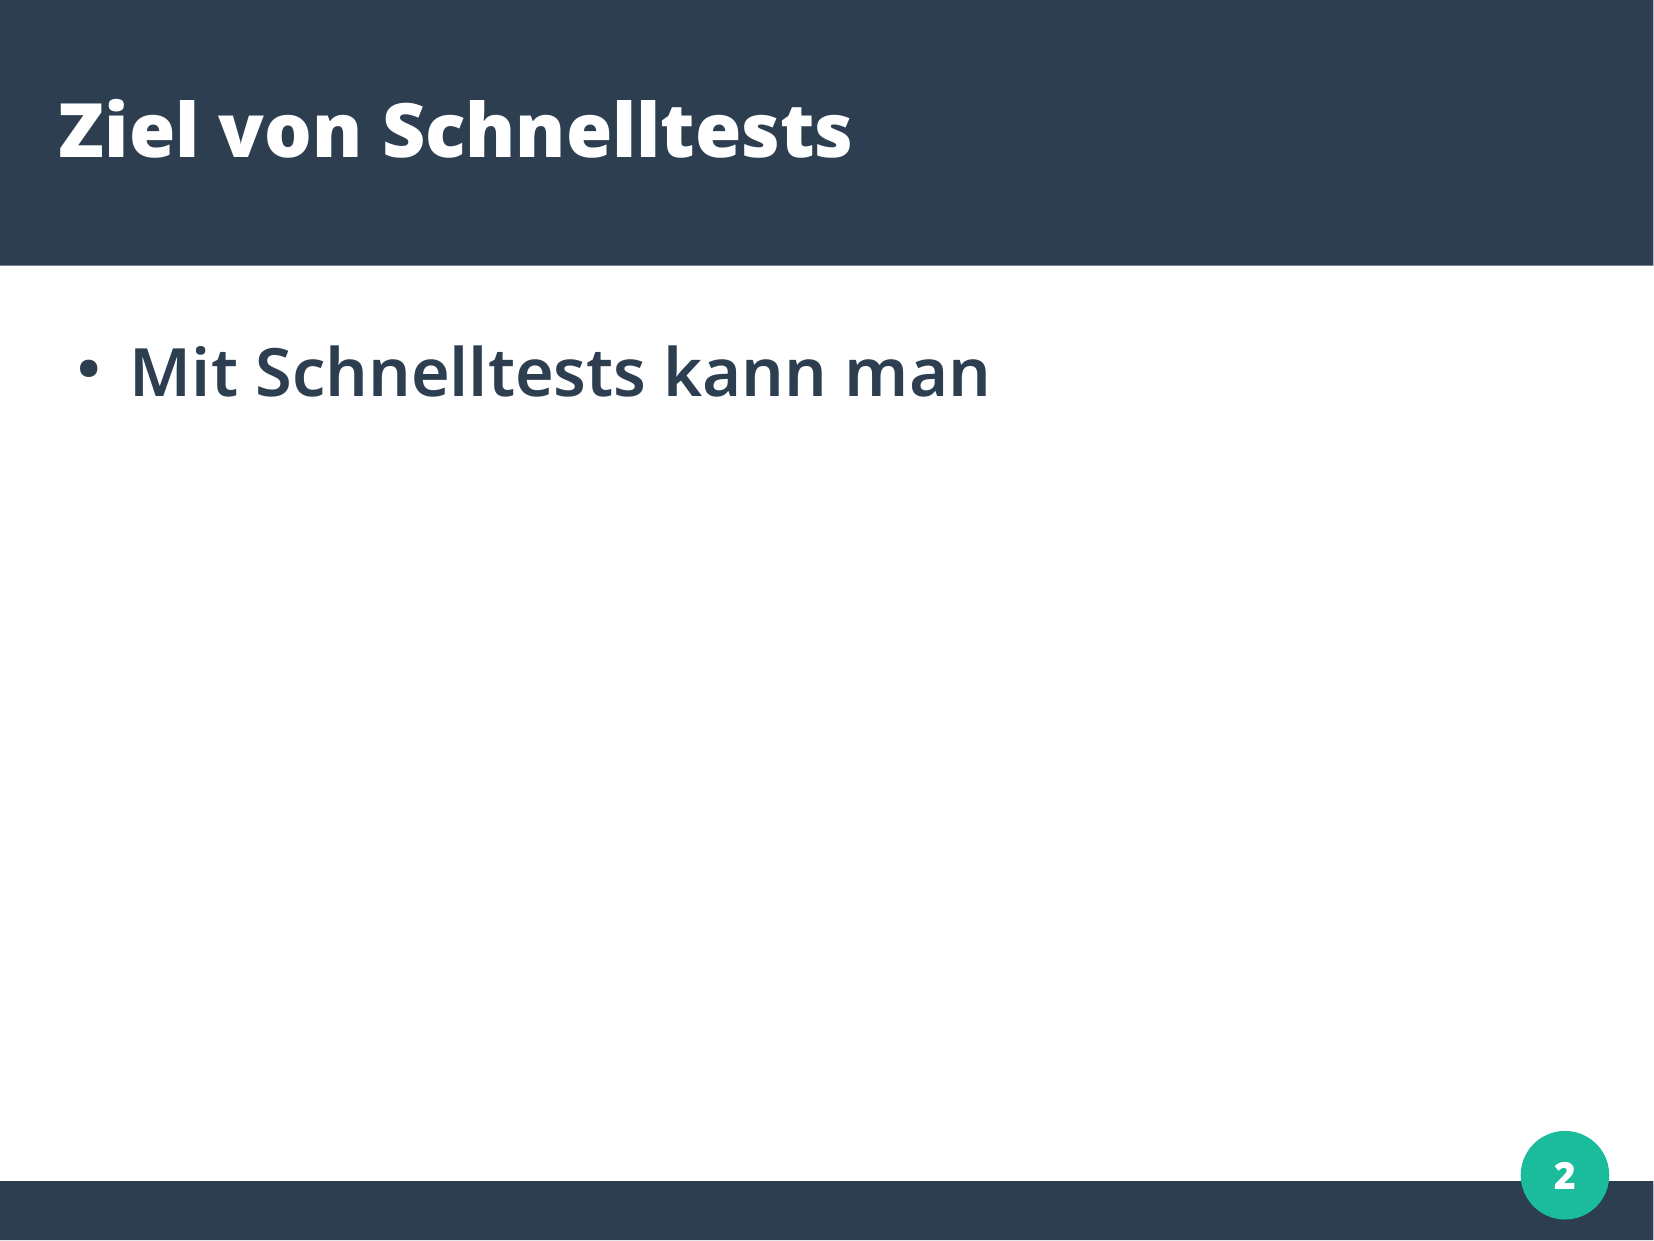

# Ziel von Schnelltests
Mit Schnelltests kann man
2